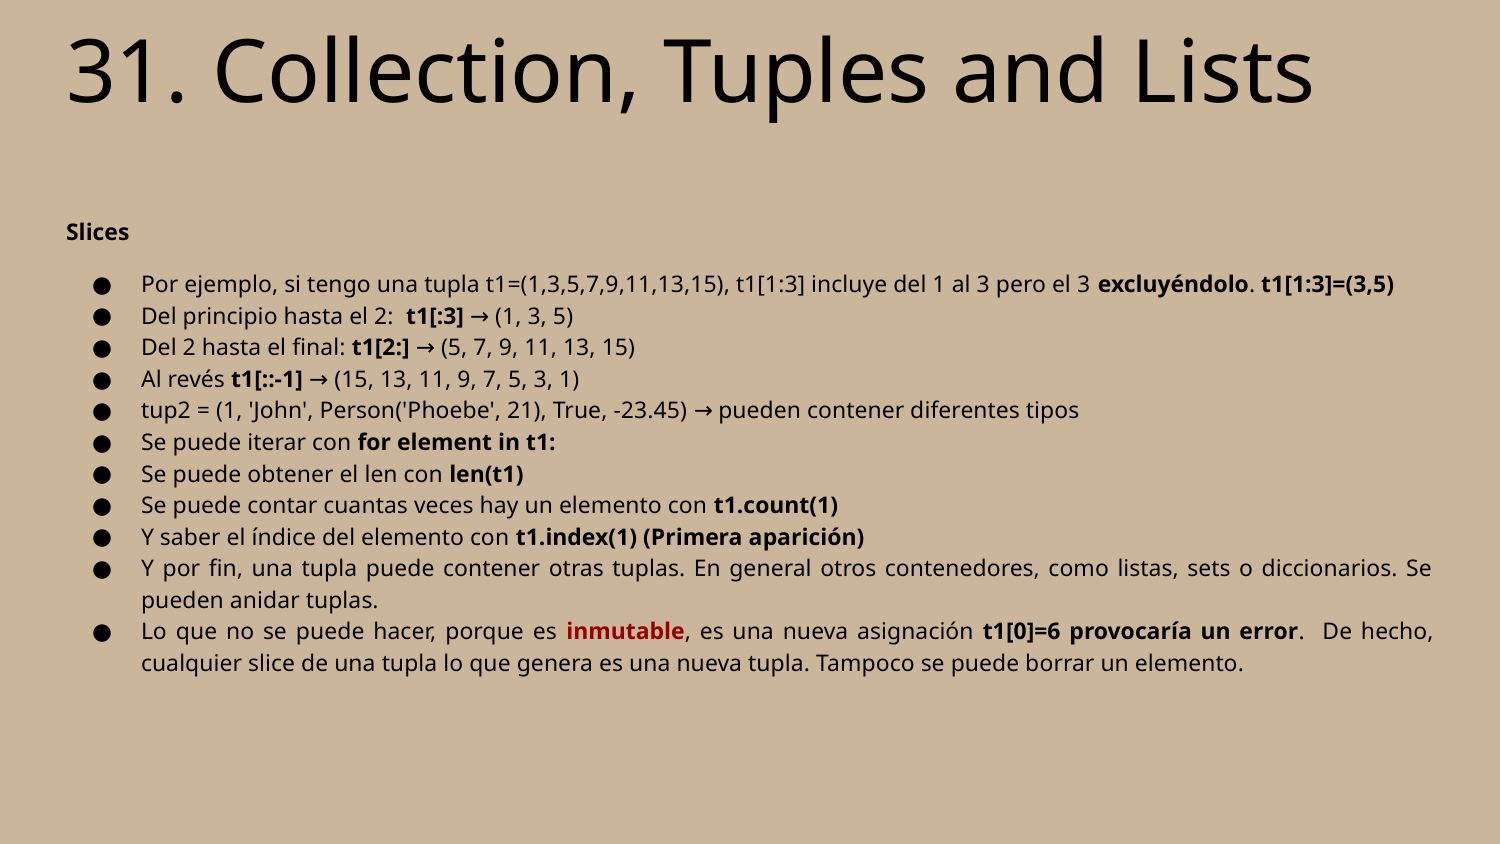

# 31. Collection, Tuples and Lists
Slices
Por ejemplo, si tengo una tupla t1=(1,3,5,7,9,11,13,15), t1[1:3] incluye del 1 al 3 pero el 3 excluyéndolo. t1[1:3]=(3,5)
Del principio hasta el 2: t1[:3] → (1, 3, 5)
Del 2 hasta el final: t1[2:] → (5, 7, 9, 11, 13, 15)
Al revés t1[::-1] → (15, 13, 11, 9, 7, 5, 3, 1)
tup2 = (1, 'John', Person('Phoebe', 21), True, -23.45) → pueden contener diferentes tipos
Se puede iterar con for element in t1:
Se puede obtener el len con len(t1)
Se puede contar cuantas veces hay un elemento con t1.count(1)
Y saber el índice del elemento con t1.index(1) (Primera aparición)
Y por fin, una tupla puede contener otras tuplas. En general otros contenedores, como listas, sets o diccionarios. Se pueden anidar tuplas.
Lo que no se puede hacer, porque es inmutable, es una nueva asignación t1[0]=6 provocaría un error. De hecho, cualquier slice de una tupla lo que genera es una nueva tupla. Tampoco se puede borrar un elemento.